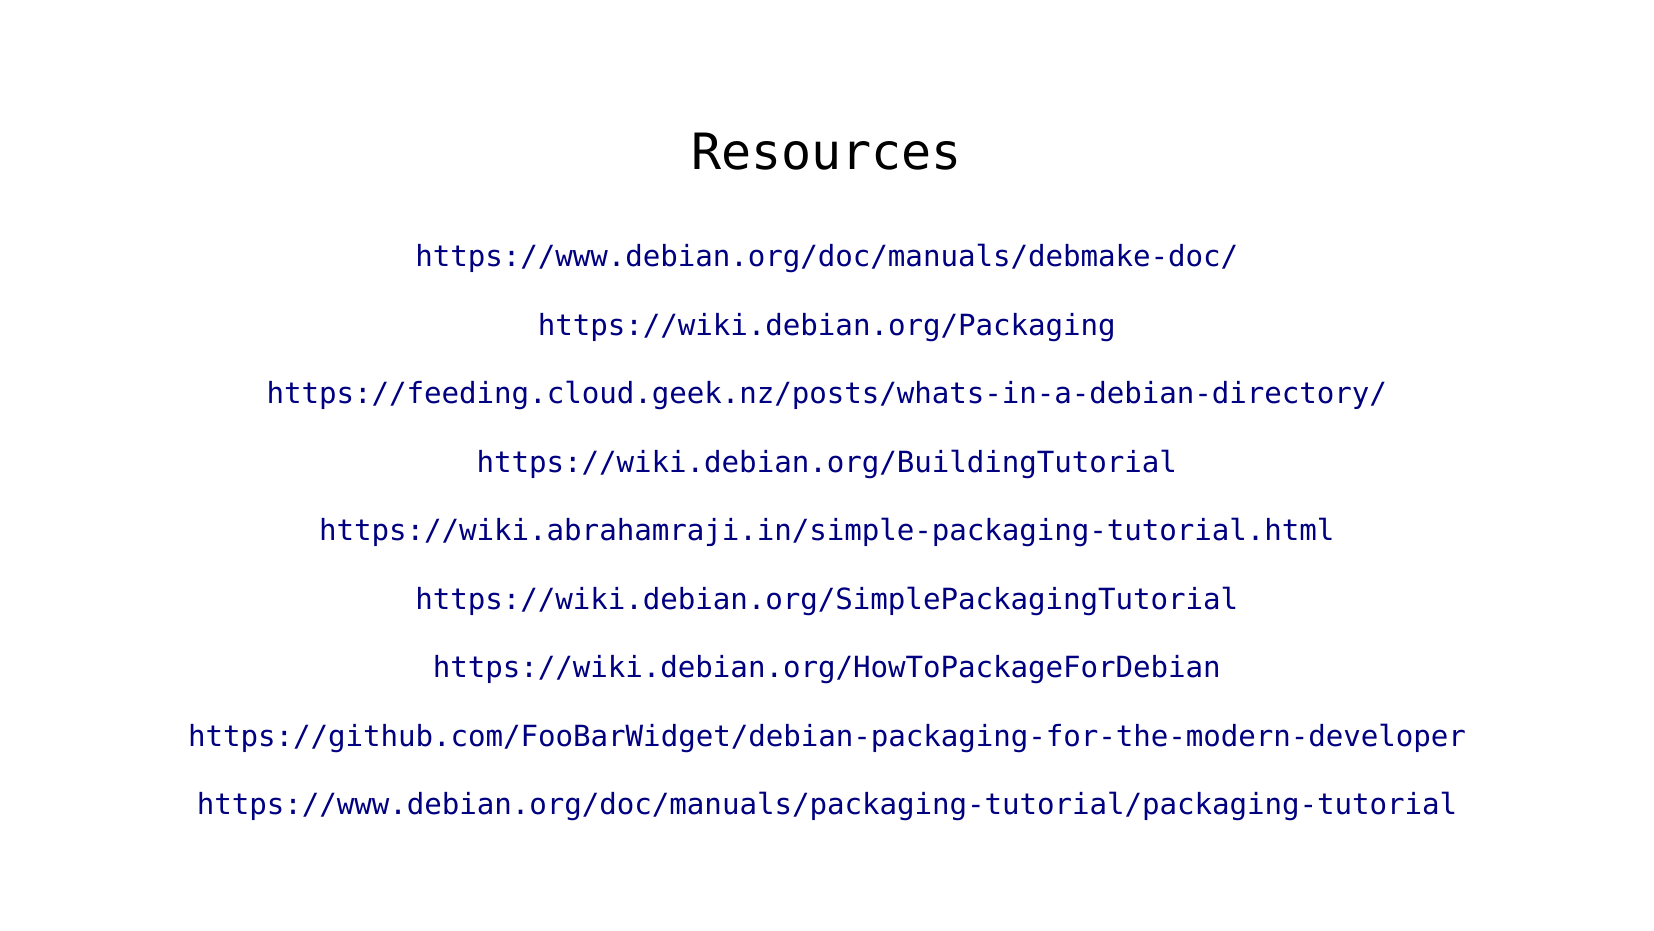

Resources
https://www.debian.org/doc/manuals/debmake-doc/
https://wiki.debian.org/Packaging
https://feeding.cloud.geek.nz/posts/whats-in-a-debian-directory/
https://wiki.debian.org/BuildingTutorial
https://wiki.abrahamraji.in/simple-packaging-tutorial.html
https://wiki.debian.org/SimplePackagingTutorial
https://wiki.debian.org/HowToPackageForDebian
https://github.com/FooBarWidget/debian-packaging-for-the-modern-developer
https://www.debian.org/doc/manuals/packaging-tutorial/packaging-tutorial